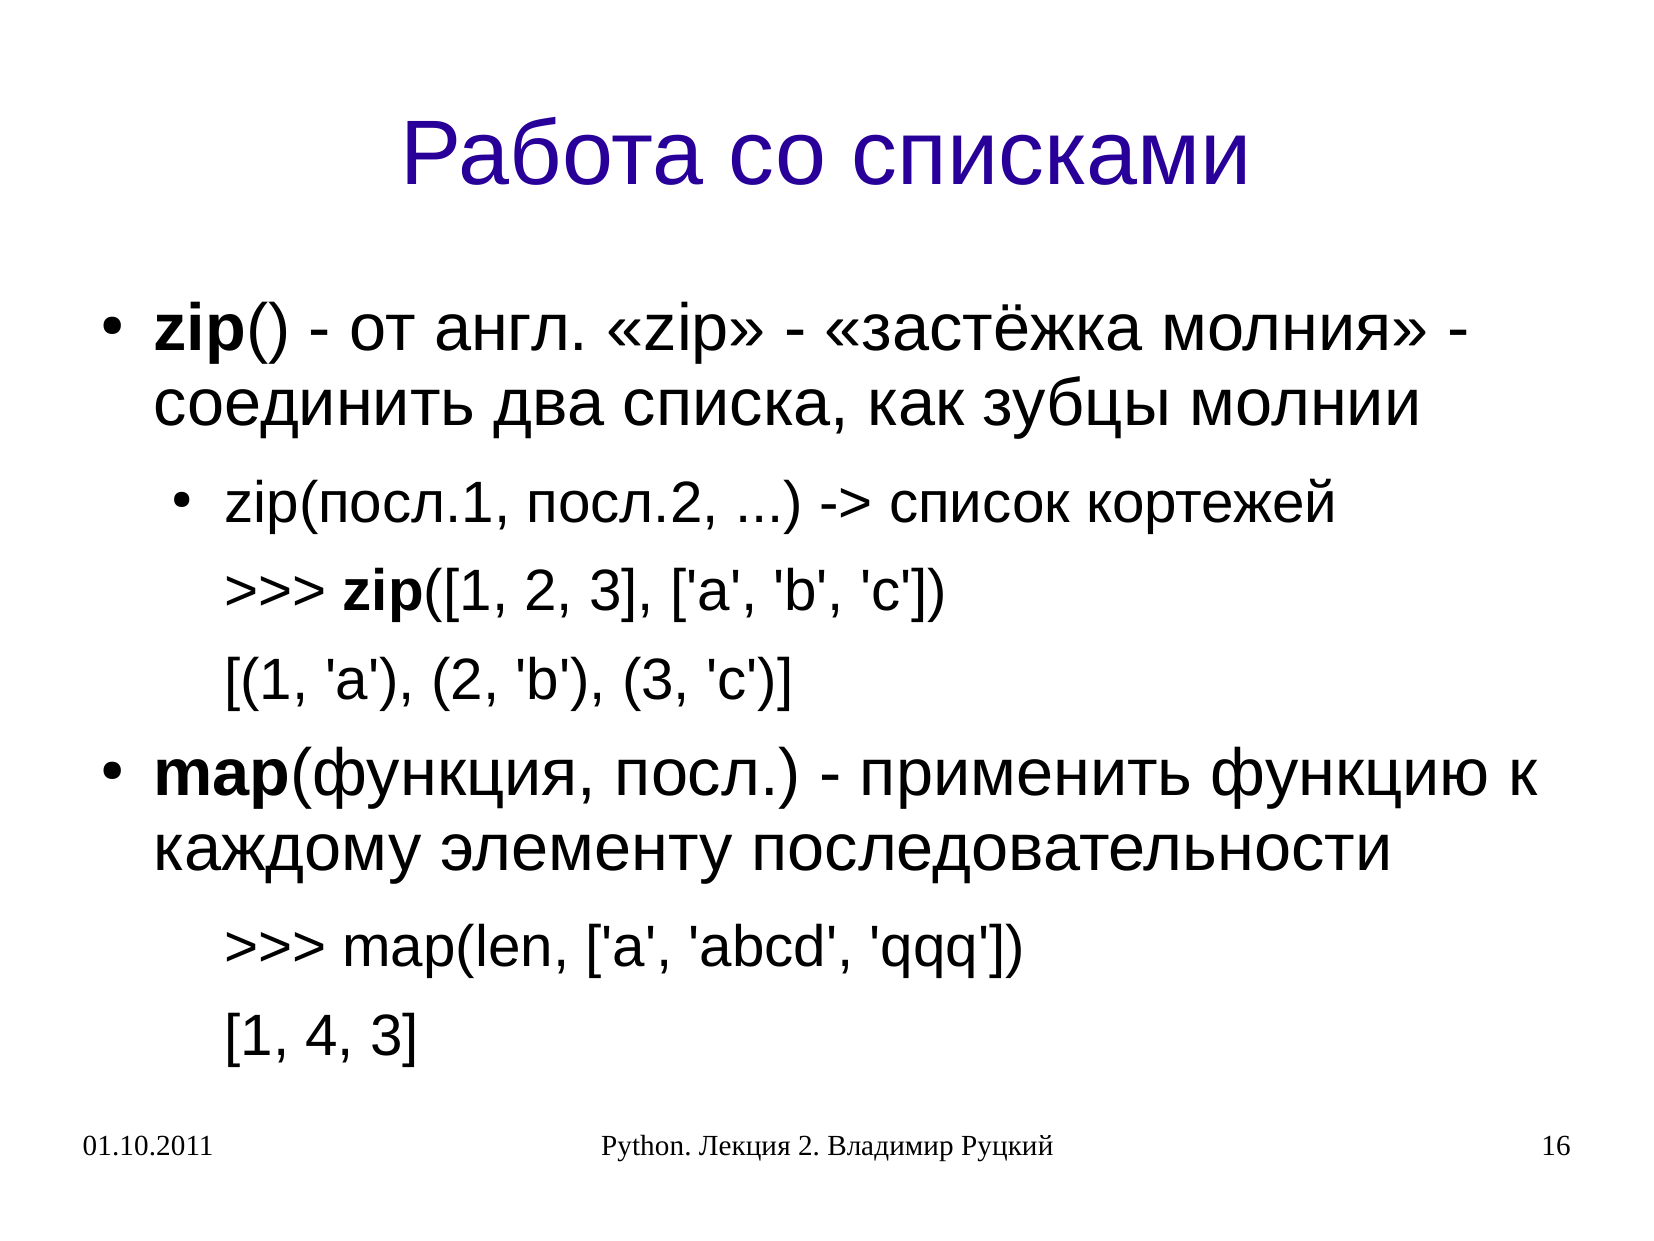

# Работа со списками
zip() - от англ. «zip» - «застёжка молния» - соединить два списка, как зубцы молнии
zip(посл.1, посл.2, ...) -> список кортежей
>>> zip([1, 2, 3], ['a', 'b', 'c'])
[(1, 'a'), (2, 'b'), (3, 'c')]
map(функция, посл.) - применить функцию к каждому элементу последовательности
>>> map(len, ['a', 'abcd', 'qqq'])
[1, 4, 3]
01.10.2011
Python. Лекция 2. Владимир Руцкий
16